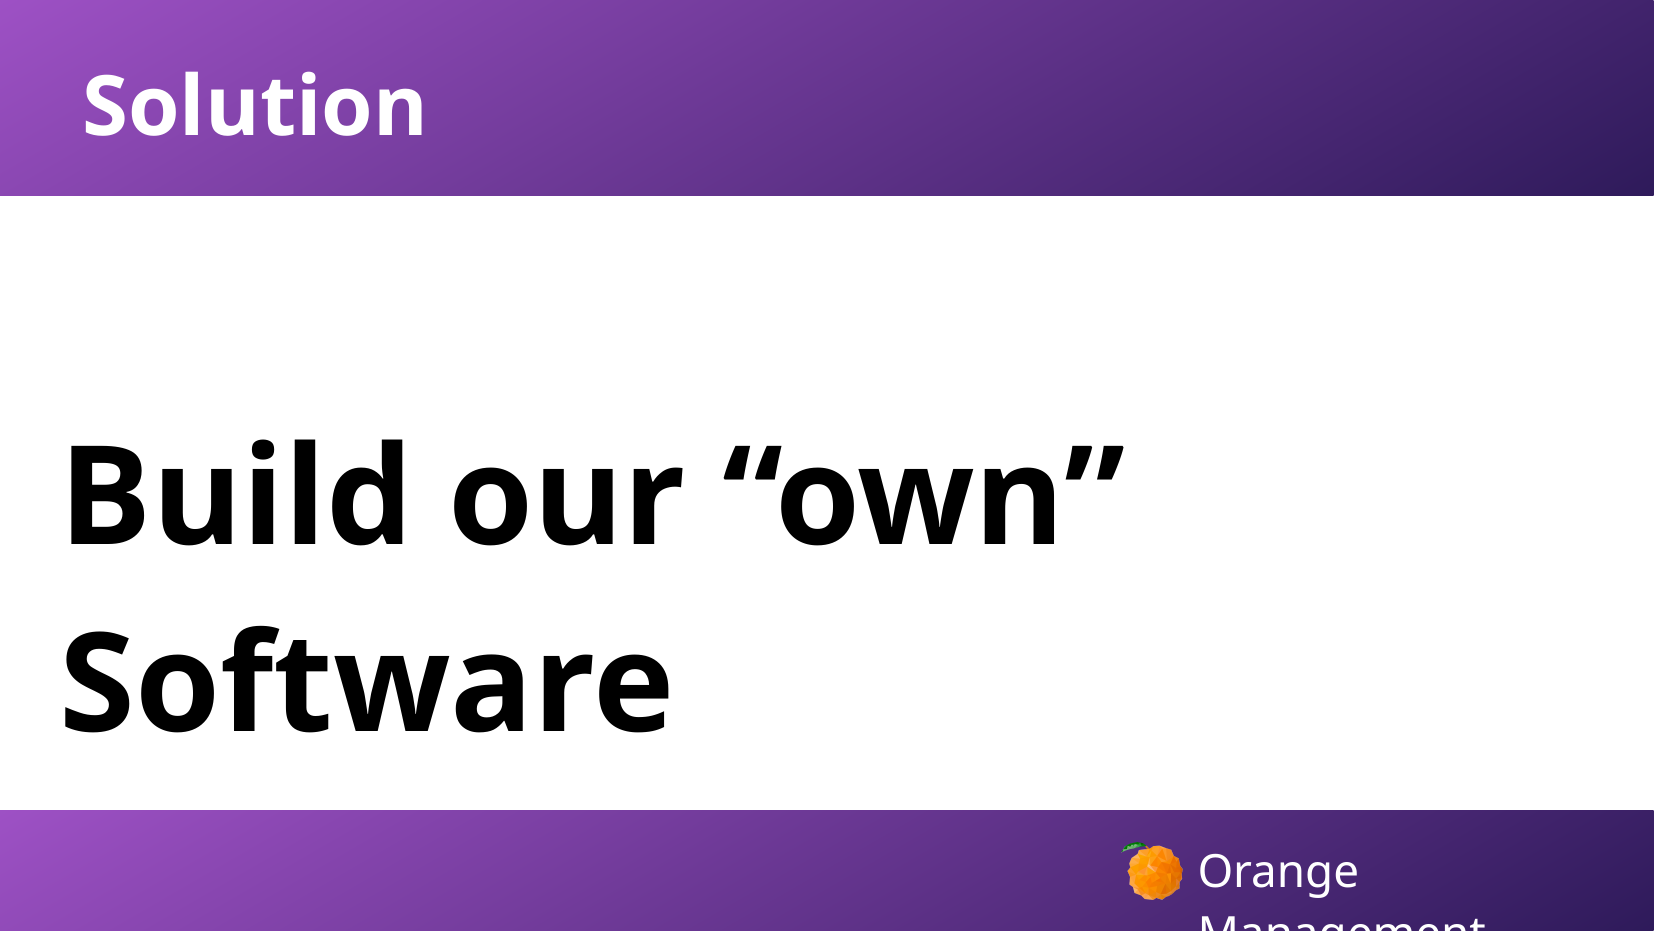

# Solution
Build our “own” Software
Orange Management